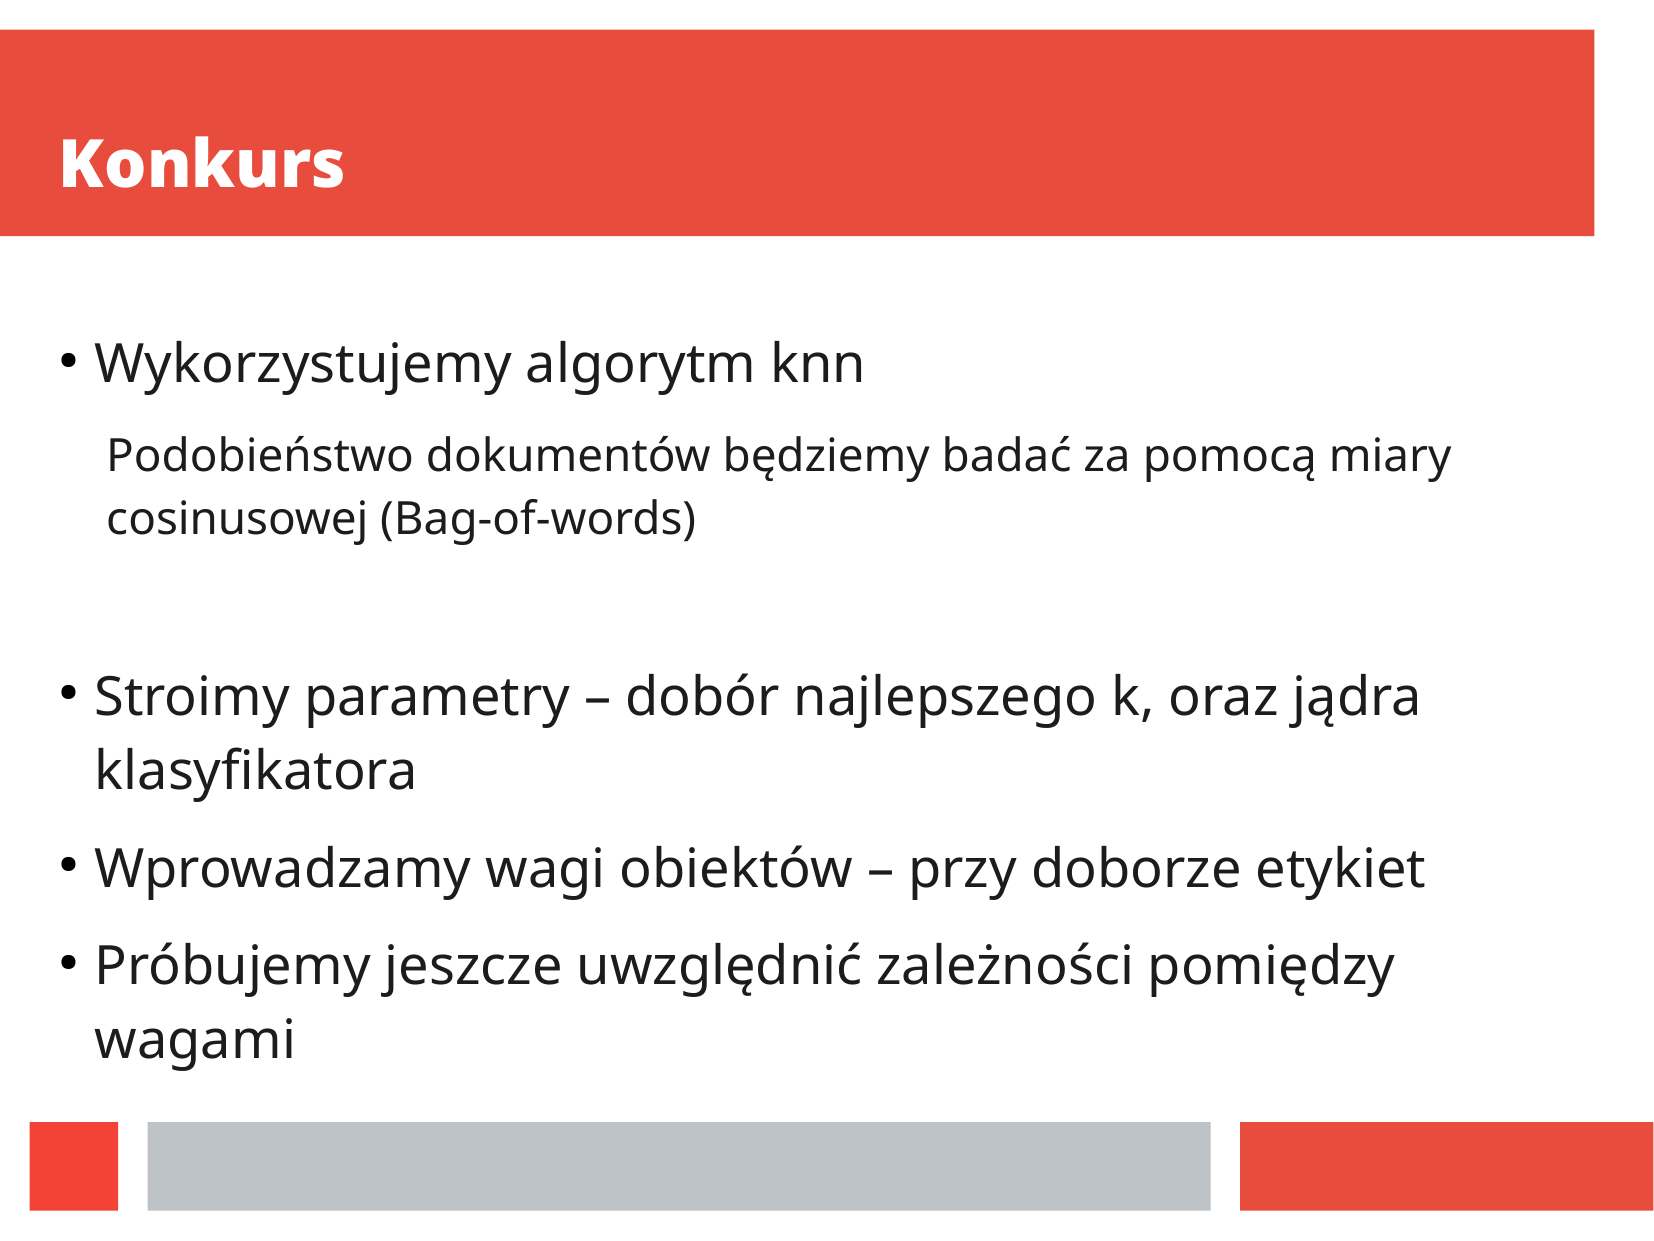

# Konkurs
Wykorzystujemy algorytm knn
Podobieństwo dokumentów będziemy badać za pomocą miary cosinusowej (Bag-of-words)
Stroimy parametry – dobór najlepszego k, oraz jądra klasyfikatora
Wprowadzamy wagi obiektów – przy doborze etykiet
Próbujemy jeszcze uwzględnić zależności pomiędzy wagami